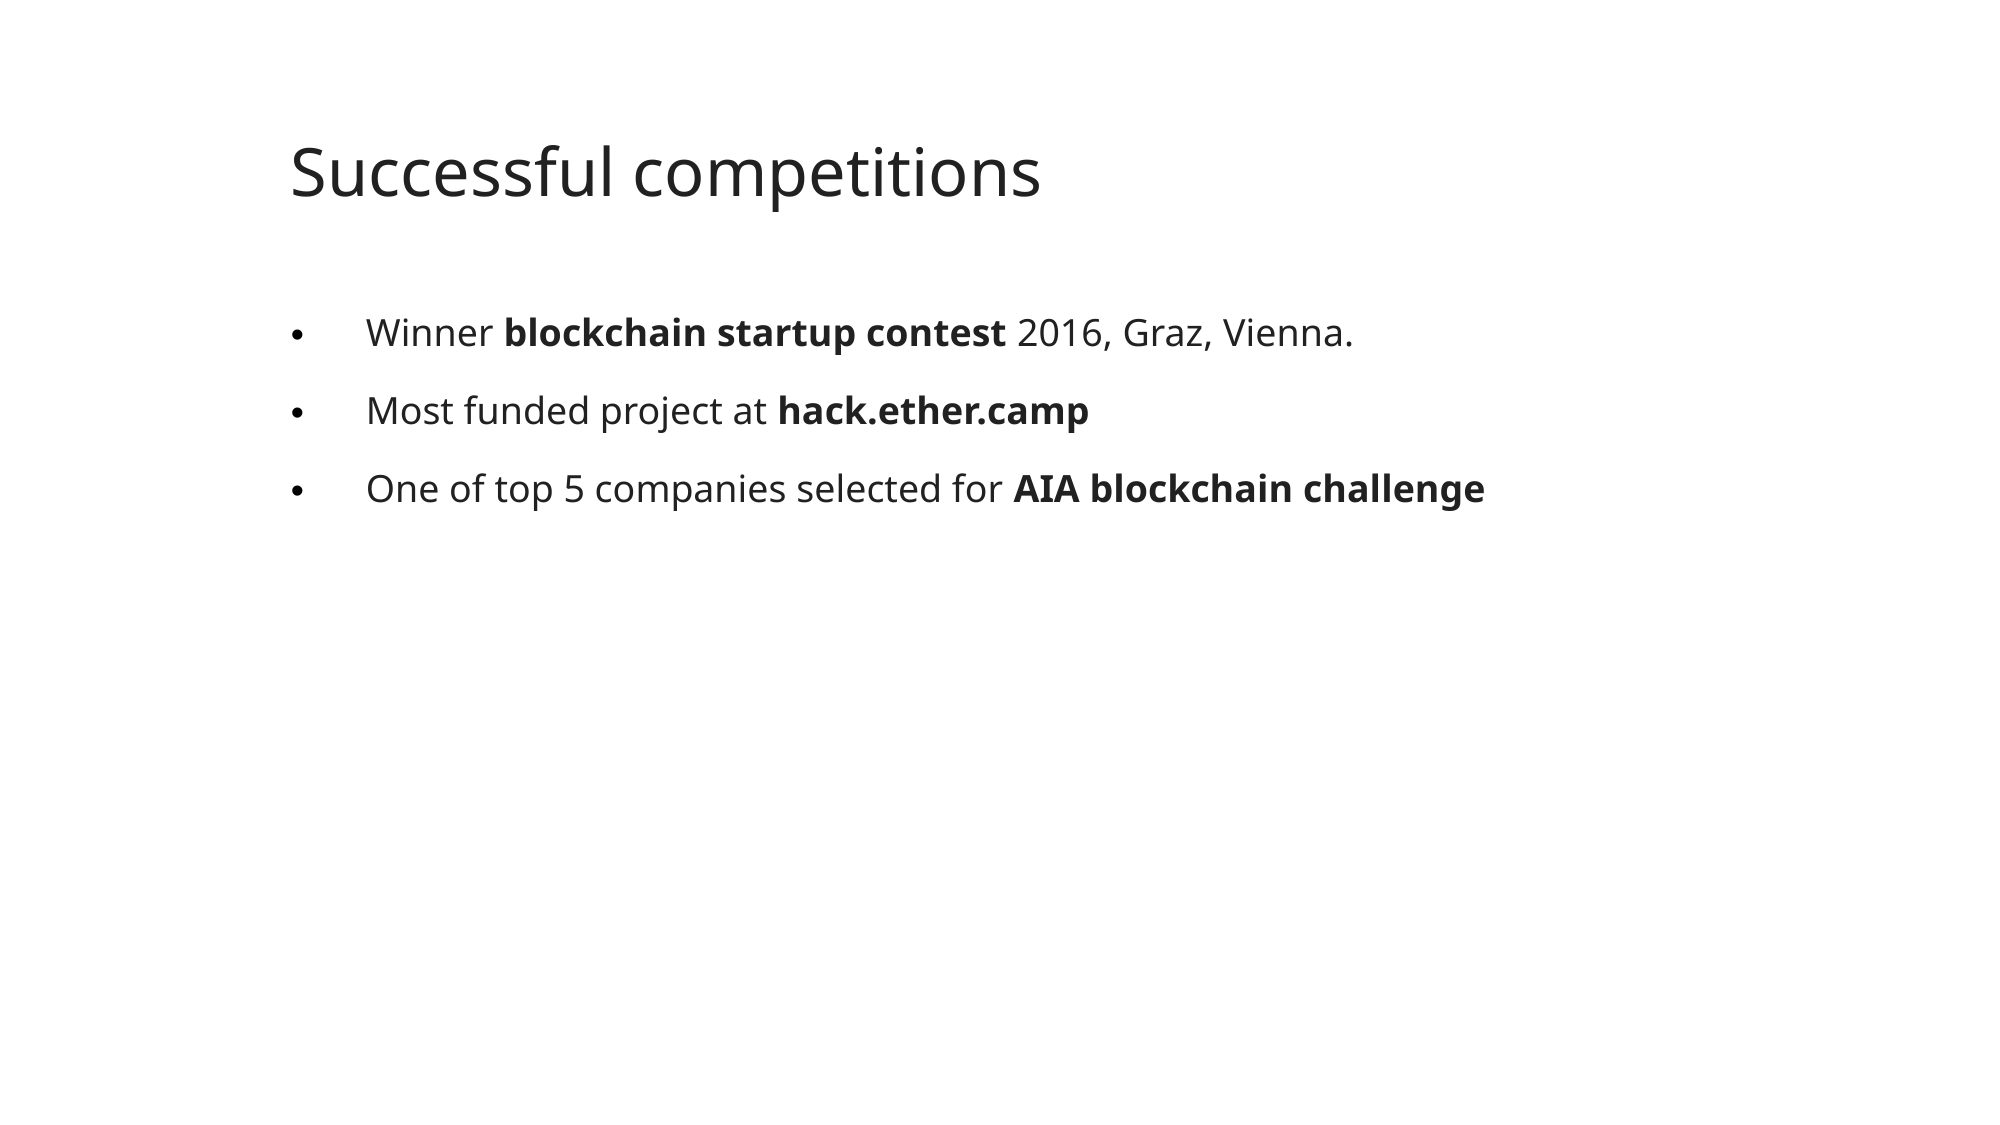

Successful competitions
Winner blockchain startup contest 2016, Graz, Vienna.
Most funded project at hack.ether.camp
One of top 5 companies selected for AIA blockchain challenge